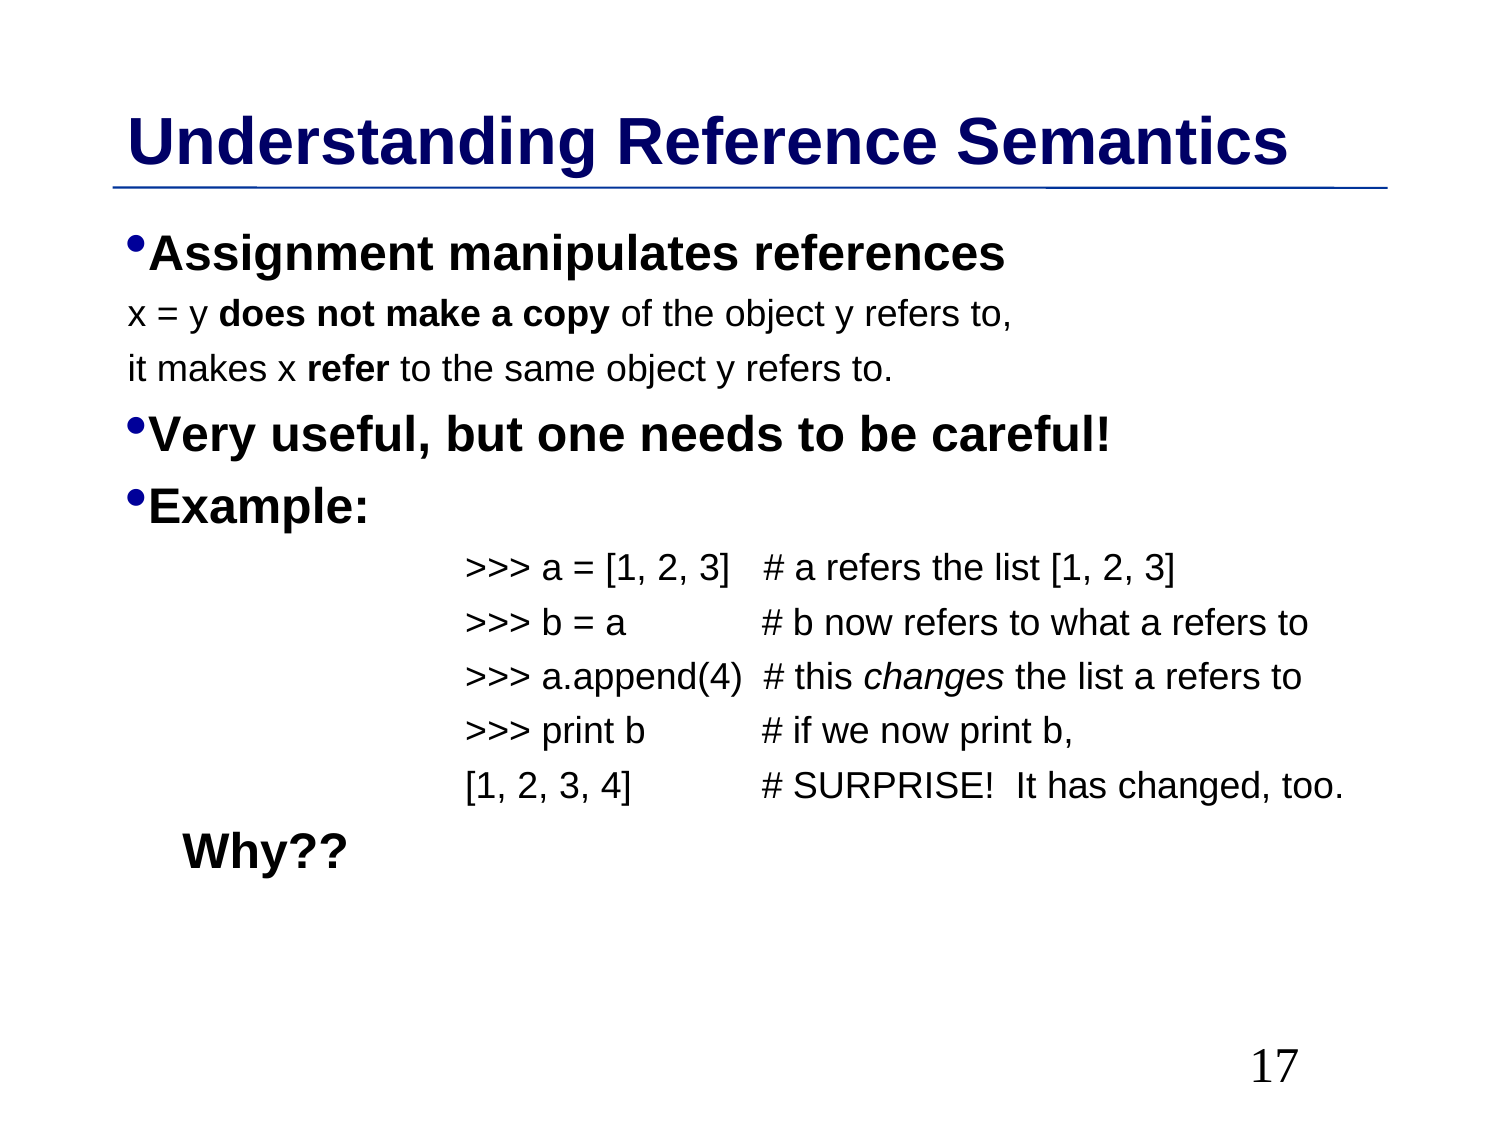

# Understanding Reference Semantics
Assignment manipulates references
x = y does not make a copy of the object y refers to,
it makes x refer to the same object y refers to.
Very useful, but one needs to be careful!
Example:
>>> a = [1, 2, 3]	# a refers the list [1, 2, 3]
>>> b = a	 # b now refers to what a refers to
>>> a.append(4)	# this changes the list a refers to
>>> print b	 # if we now print b,
[1, 2, 3, 4]	 # SURPRISE! It has changed, too.
Why??